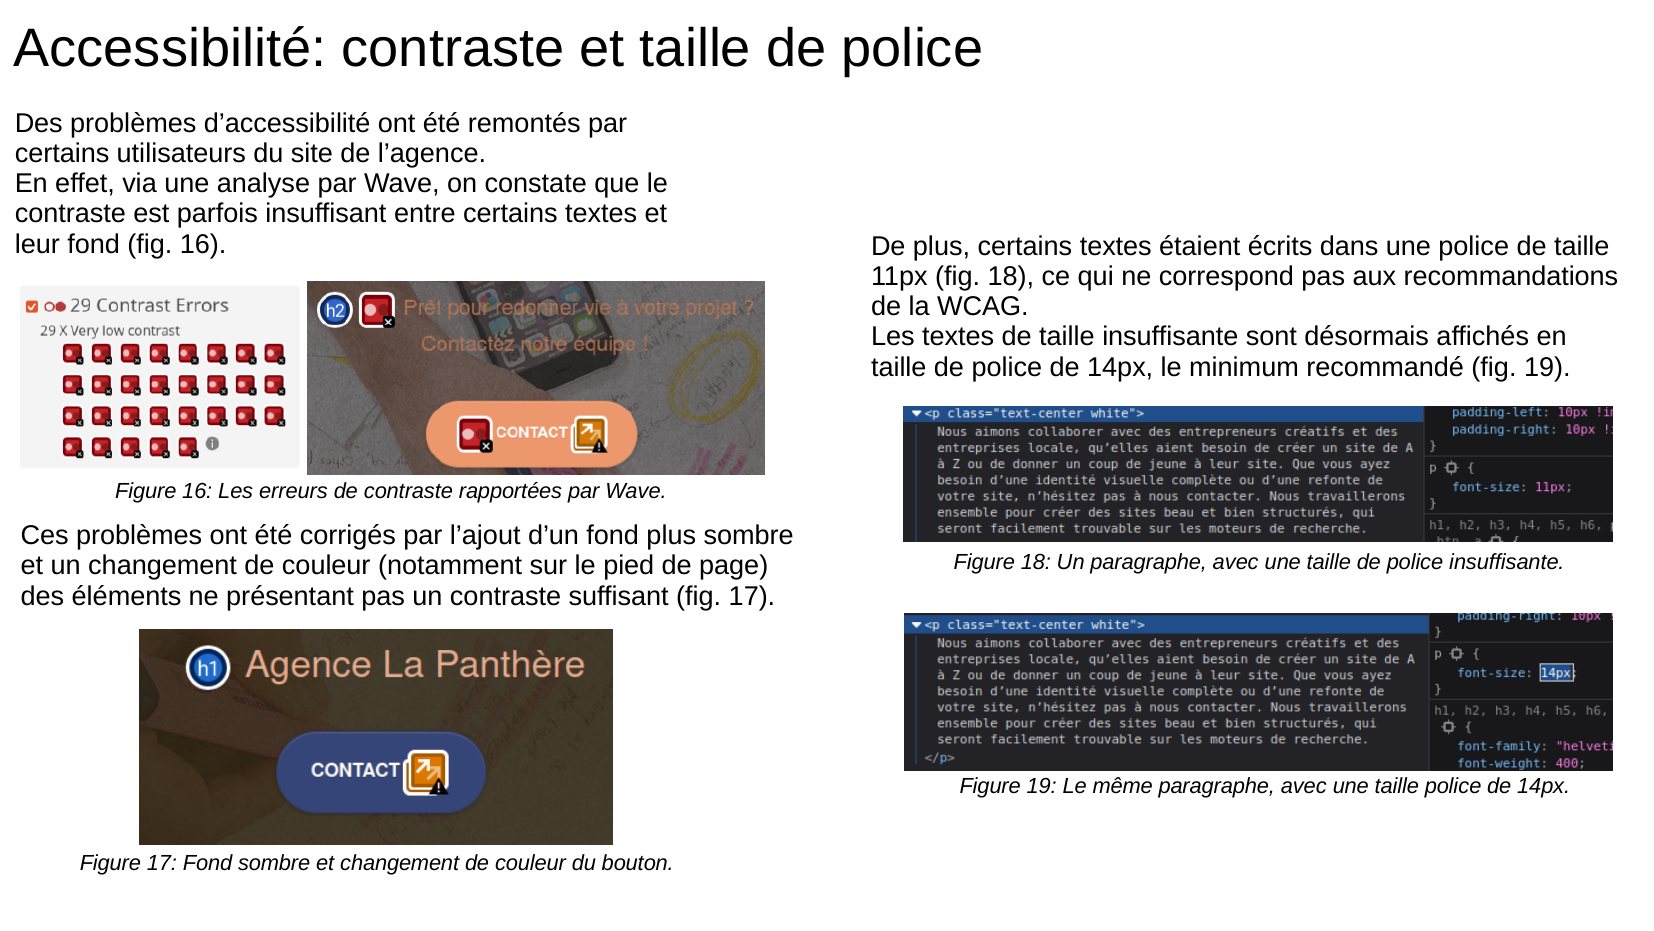

# Accessibilité: contraste et taille de police
Des problèmes d’accessibilité ont été remontés par certains utilisateurs du site de l’agence.
En effet, via une analyse par Wave, on constate que le contraste est parfois insuffisant entre certains textes et leur fond (fig. 16).
De plus, certains textes étaient écrits dans une police de taille 11px (fig. 18), ce qui ne correspond pas aux recommandations de la WCAG.
Les textes de taille insuffisante sont désormais affichés en taille de police de 14px, le minimum recommandé (fig. 19).
Figure 16: Les erreurs de contraste rapportées par Wave.
Ces problèmes ont été corrigés par l’ajout d’un fond plus sombre et un changement de couleur (notamment sur le pied de page) des éléments ne présentant pas un contraste suffisant (fig. 17).
Figure 18: Un paragraphe, avec une taille de police insuffisante.
Figure 19: Le même paragraphe, avec une taille police de 14px.
Figure 17: Fond sombre et changement de couleur du bouton.